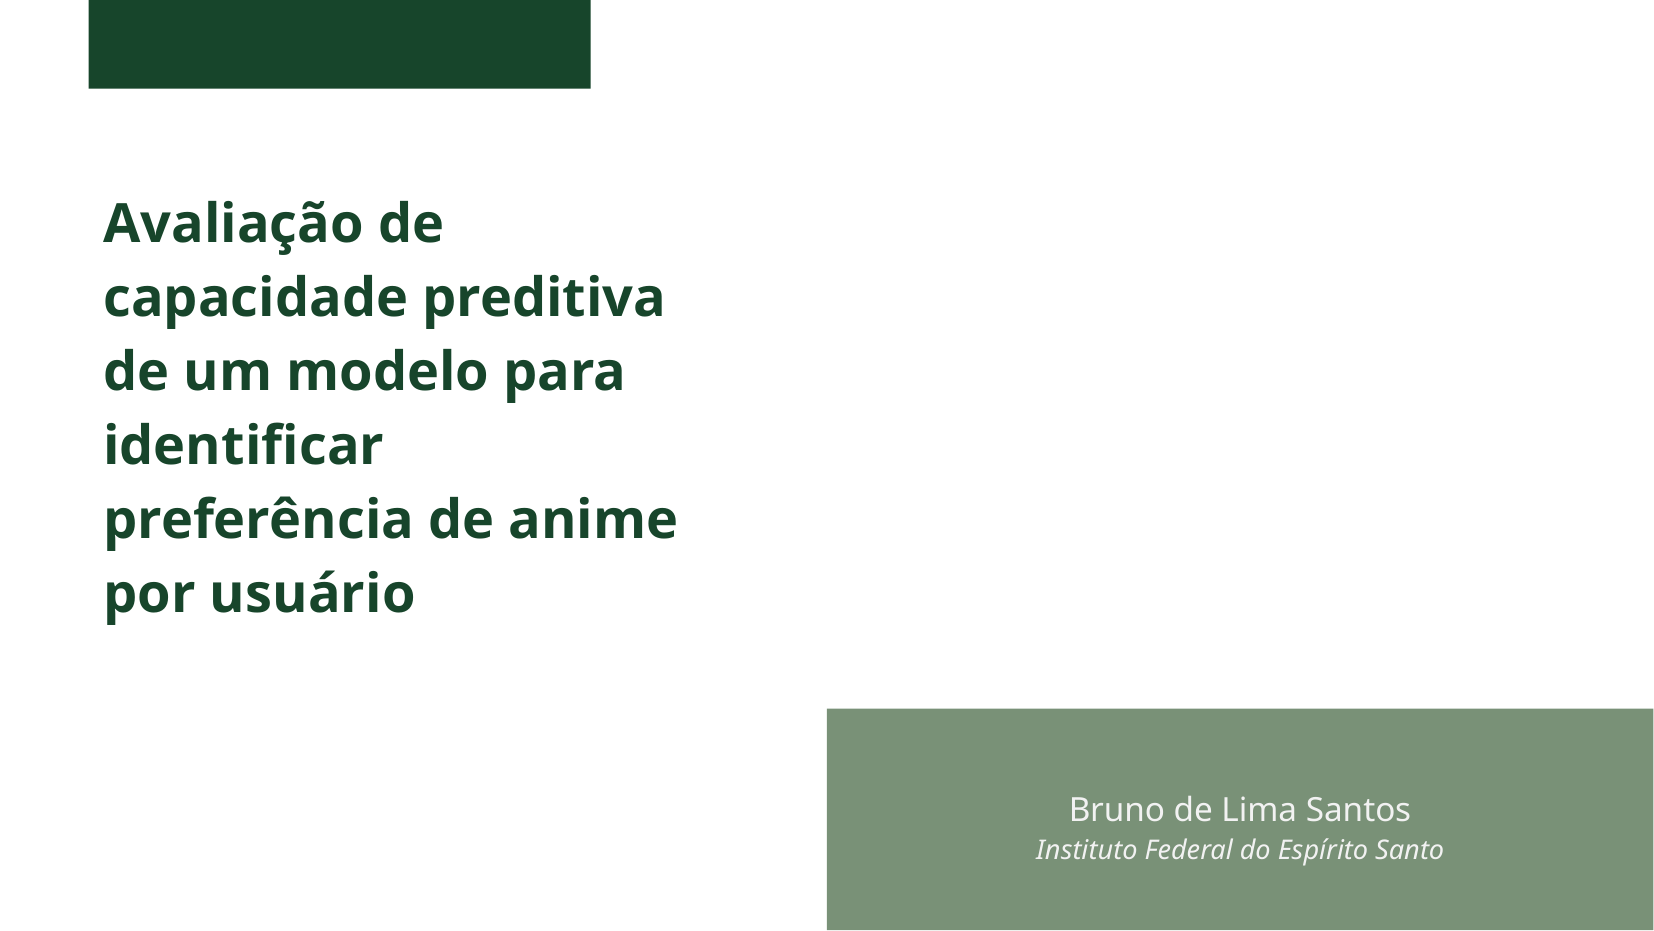

Avaliação de capacidade preditiva de um modelo para identificar preferência de anime por usuário
Bruno de Lima Santos
Instituto Federal do Espírito Santo